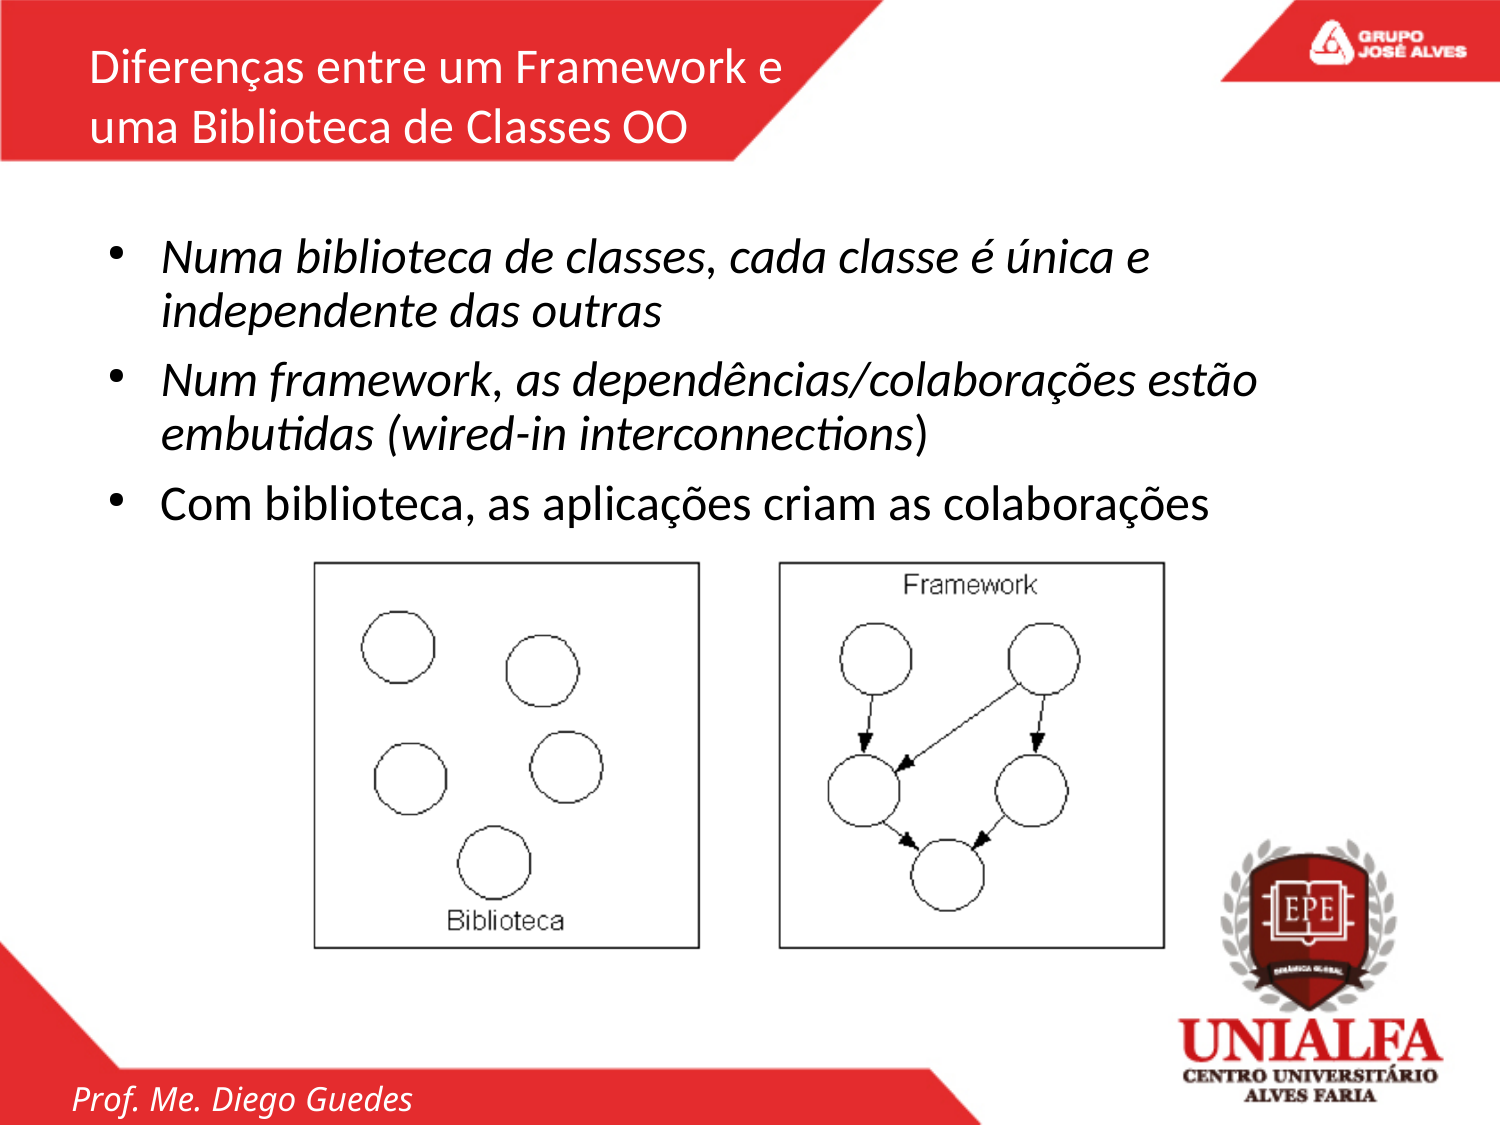

Diferenças entre um Framework e uma Biblioteca de Classes OO
# Numa biblioteca de classes, cada classe é única e independente das outras
Num framework, as dependências/colaborações estão embutidas (wired-in interconnections)
Com biblioteca, as aplicações criam as colaborações
Prof. Me. Diego Guedes